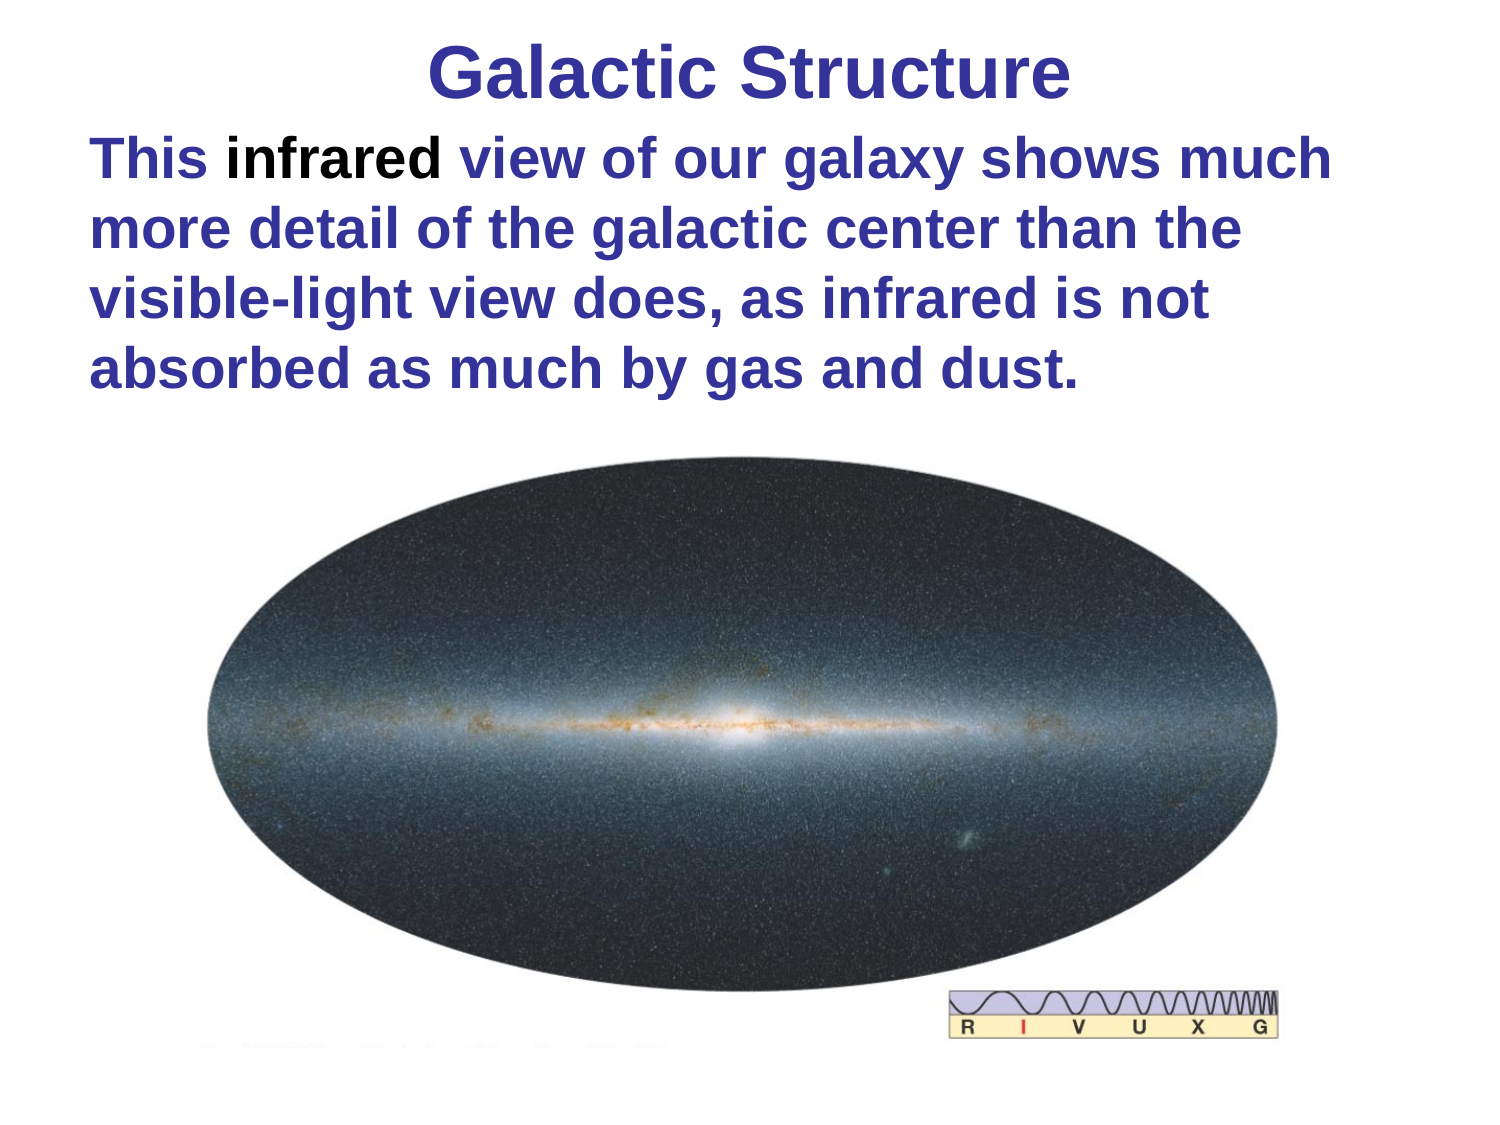

# Galactic Structure
This infrared view of our galaxy shows much more detail of the galactic center than the visible-light view does, as infrared is not absorbed as much by gas and dust.